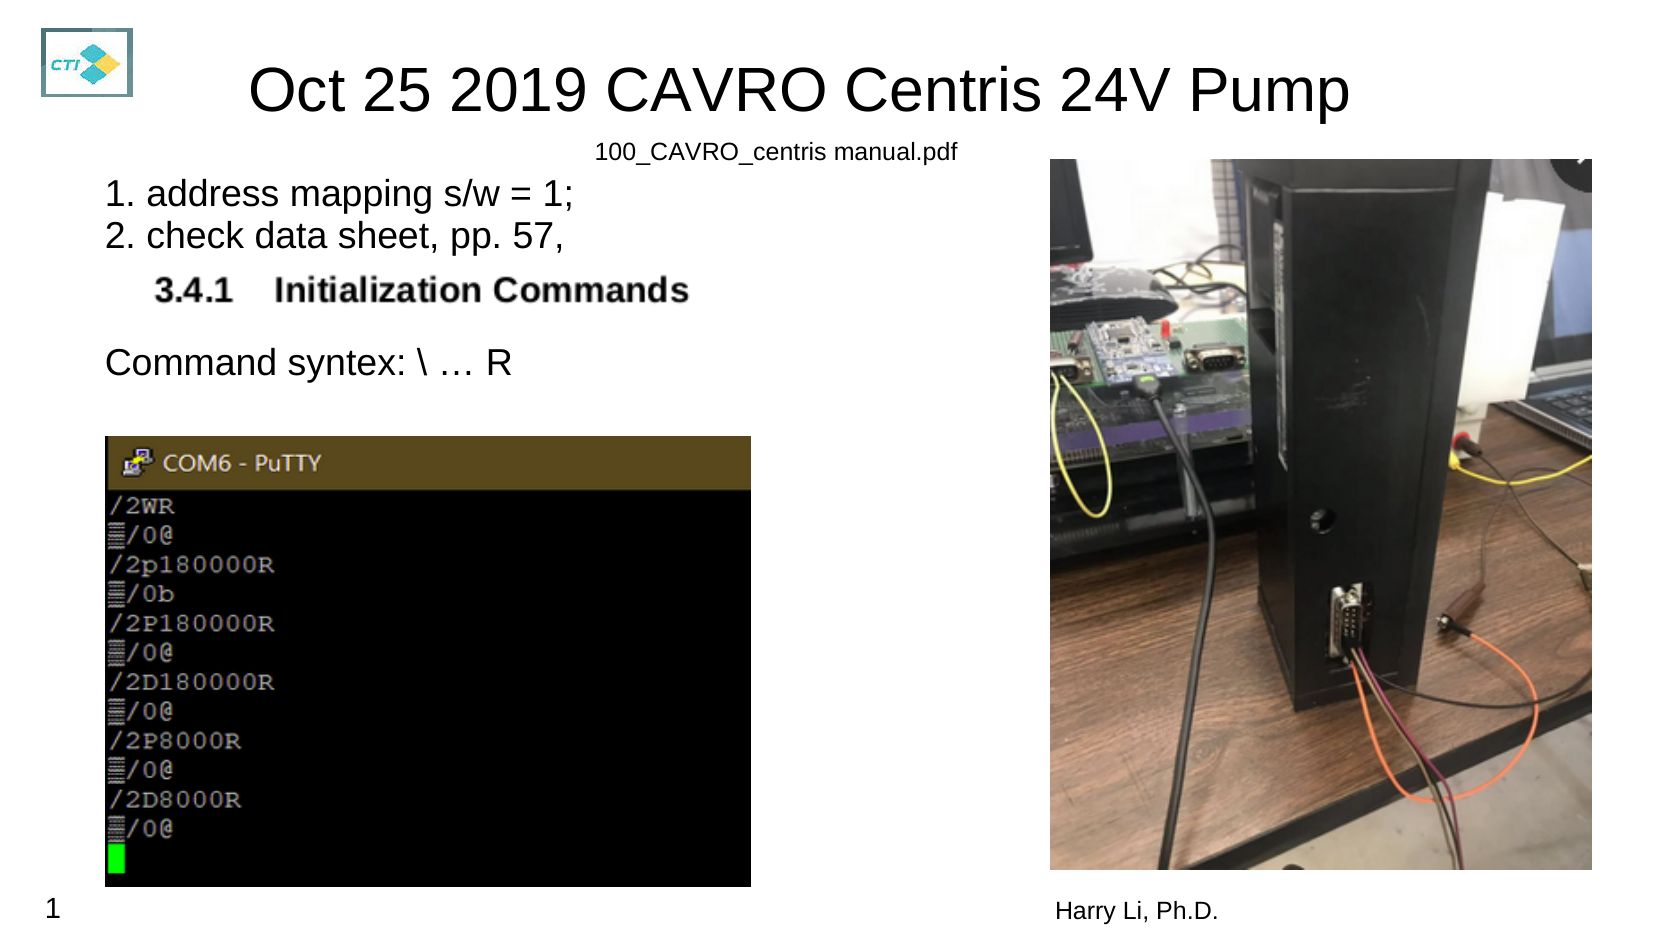

# Oct 25 2019 CAVRO Centris 24V Pump
100_CAVRO_centris manual.pdf
1. address mapping s/w = 1;
2. check data sheet, pp. 57,
Command syntex: \ … R
1
Harry Li, Ph.D.